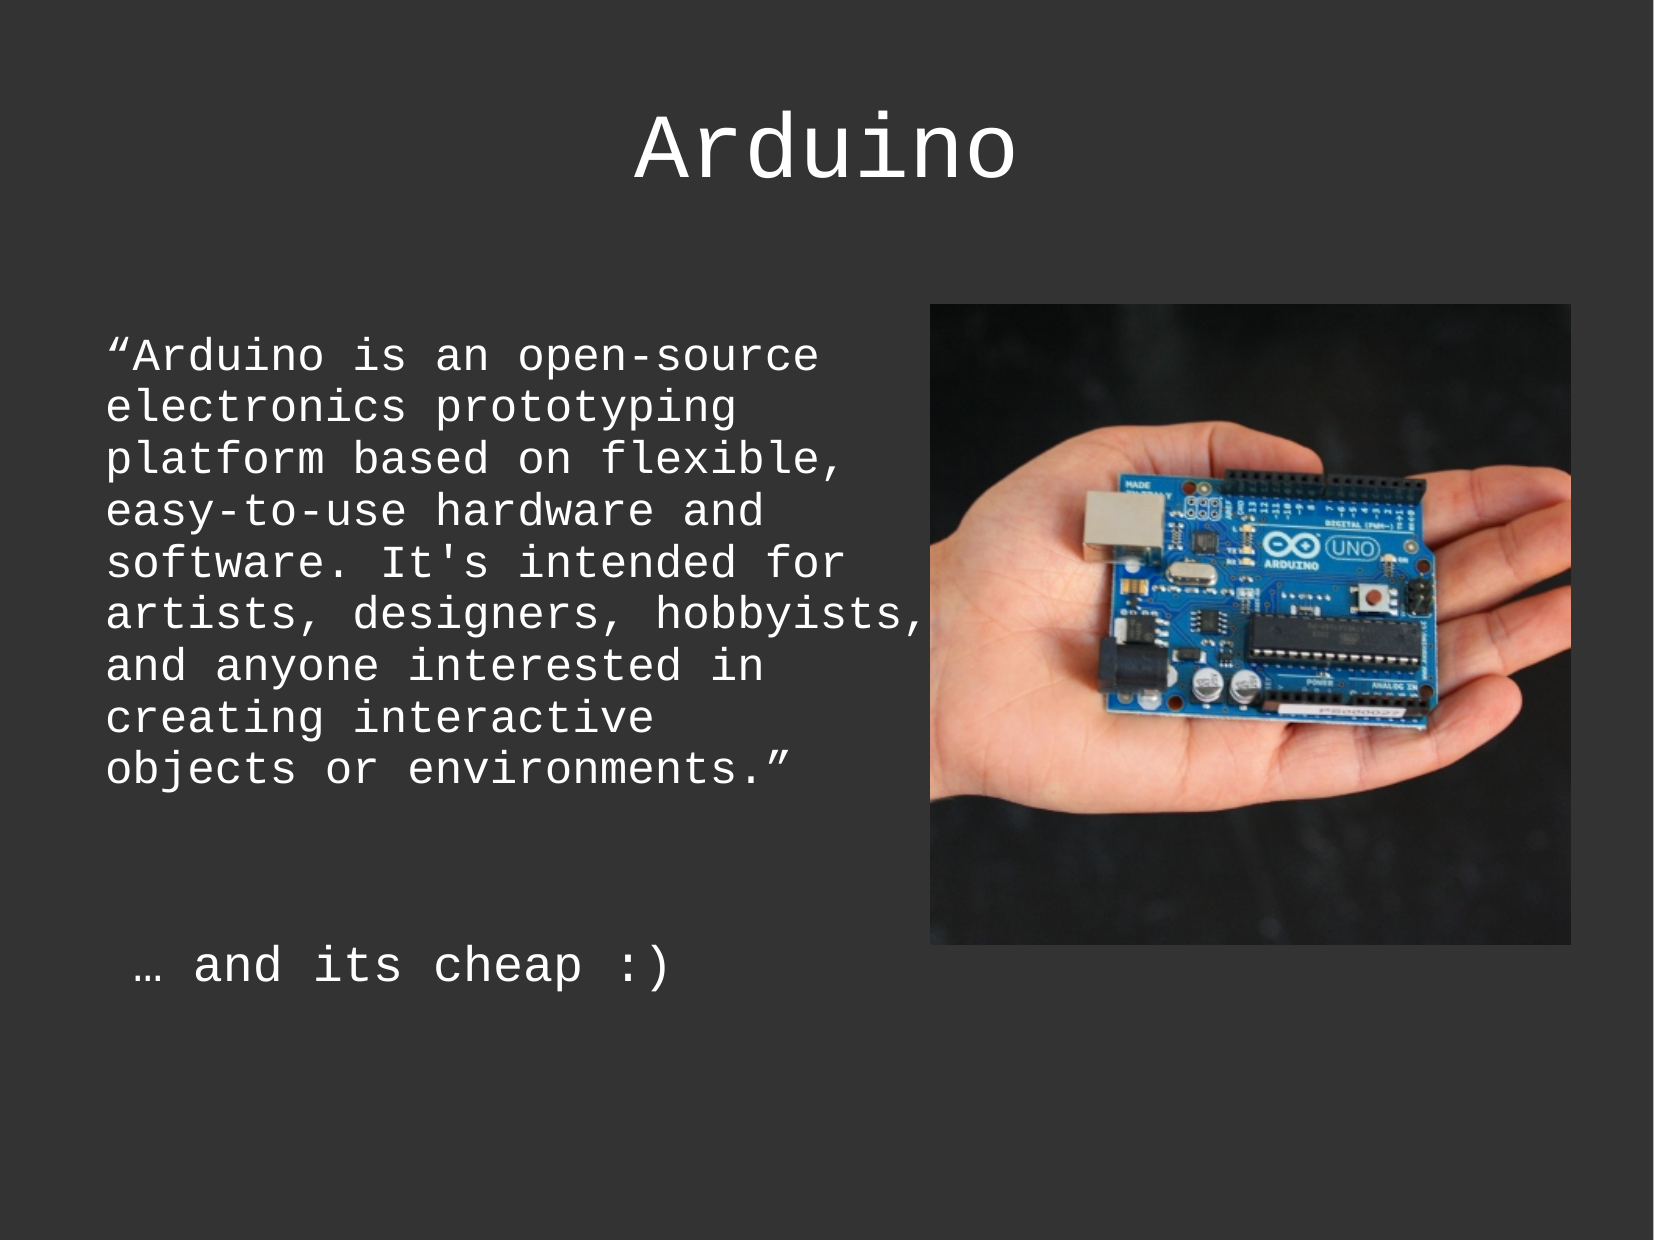

# Arduino
“Arduino is an open-source
electronics prototyping
platform based on flexible,
easy-to-use hardware and
software. It's intended for
artists, designers, hobbyists,
and anyone interested in
creating interactive
objects or environments.”
… and its cheap :)